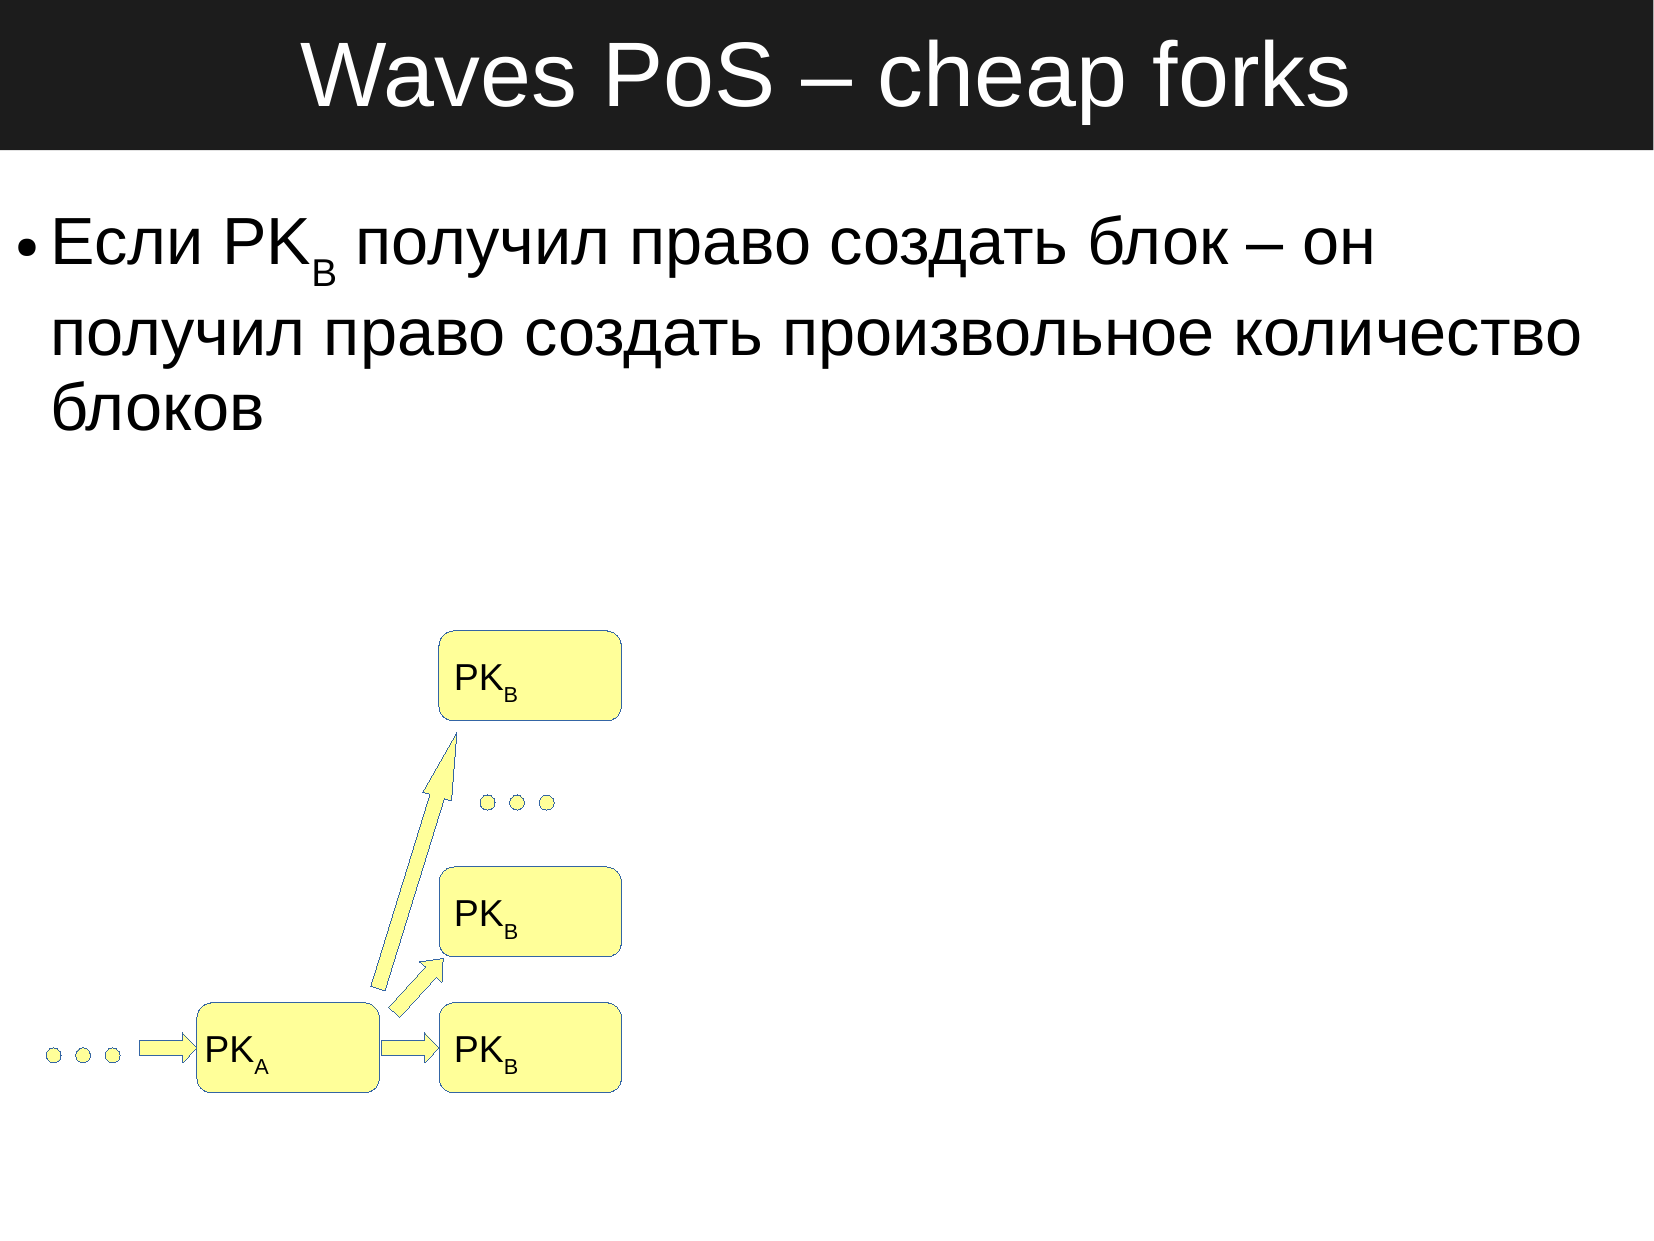

# Waves PoS – cheap forks
Если PKB получил право создать блок – он получил право создать произвольное количество
блоков
PKB
PKB
PKB
PKA